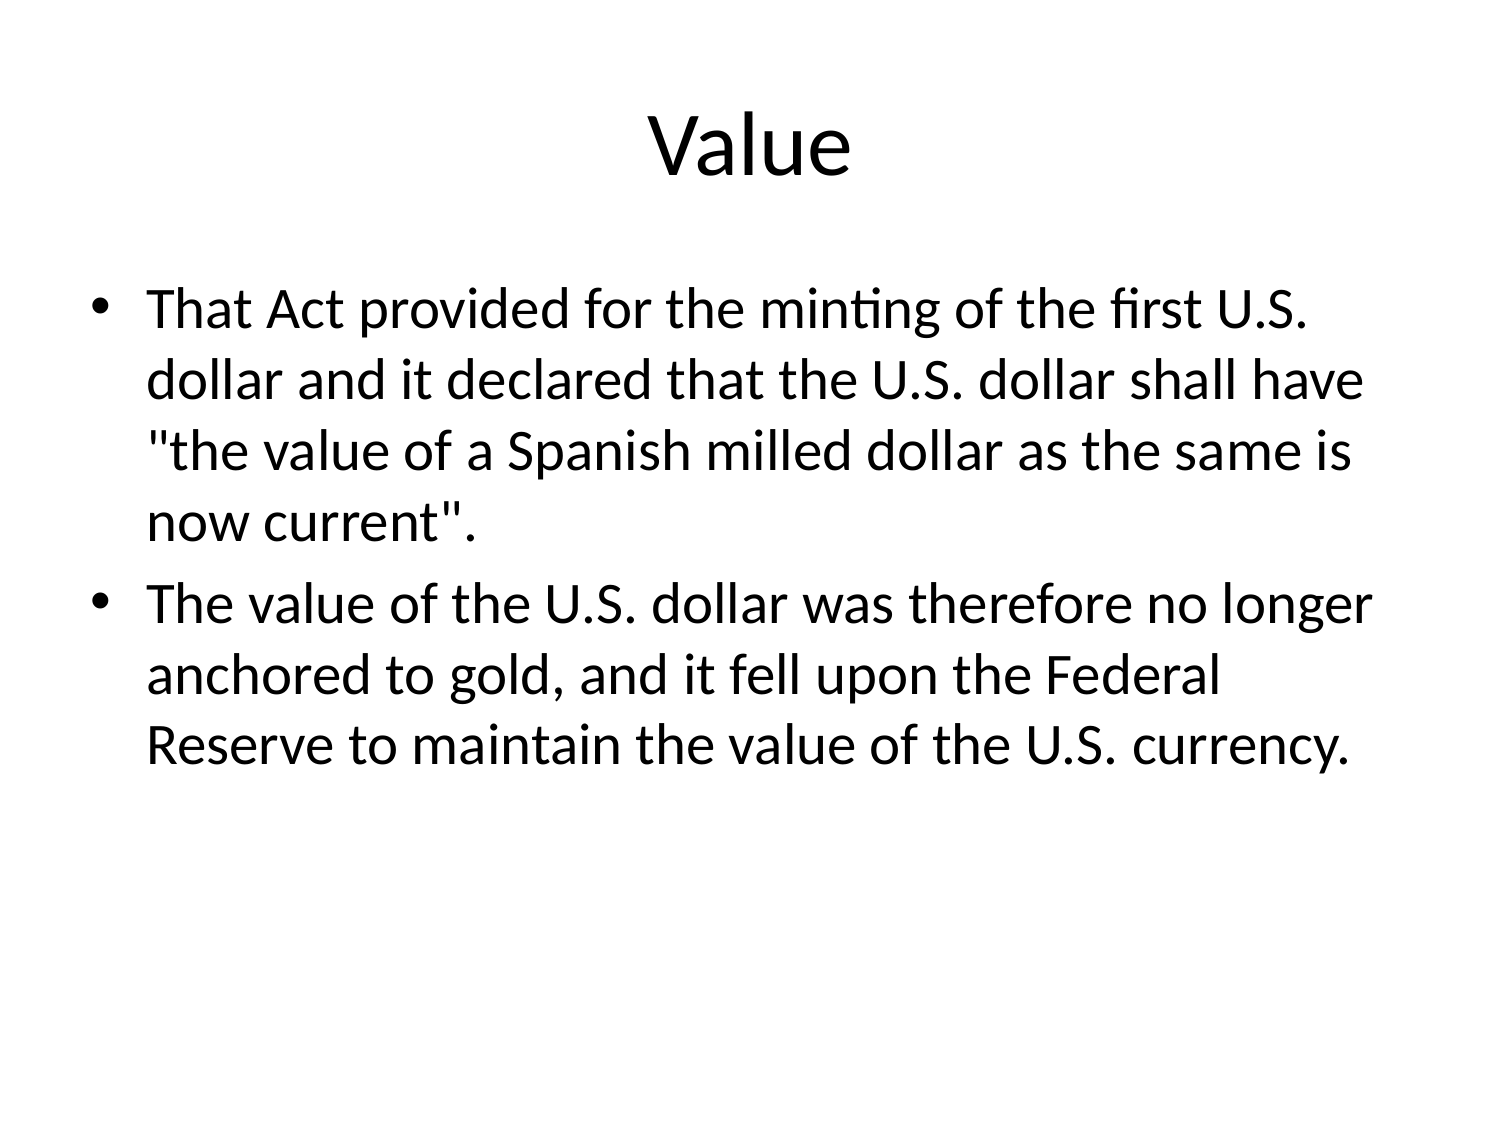

# Value
That Act provided for the minting of the first U.S. dollar and it declared that the U.S. dollar shall have "the value of a Spanish milled dollar as the same is now current".
The value of the U.S. dollar was therefore no longer anchored to gold, and it fell upon the Federal Reserve to maintain the value of the U.S. currency.